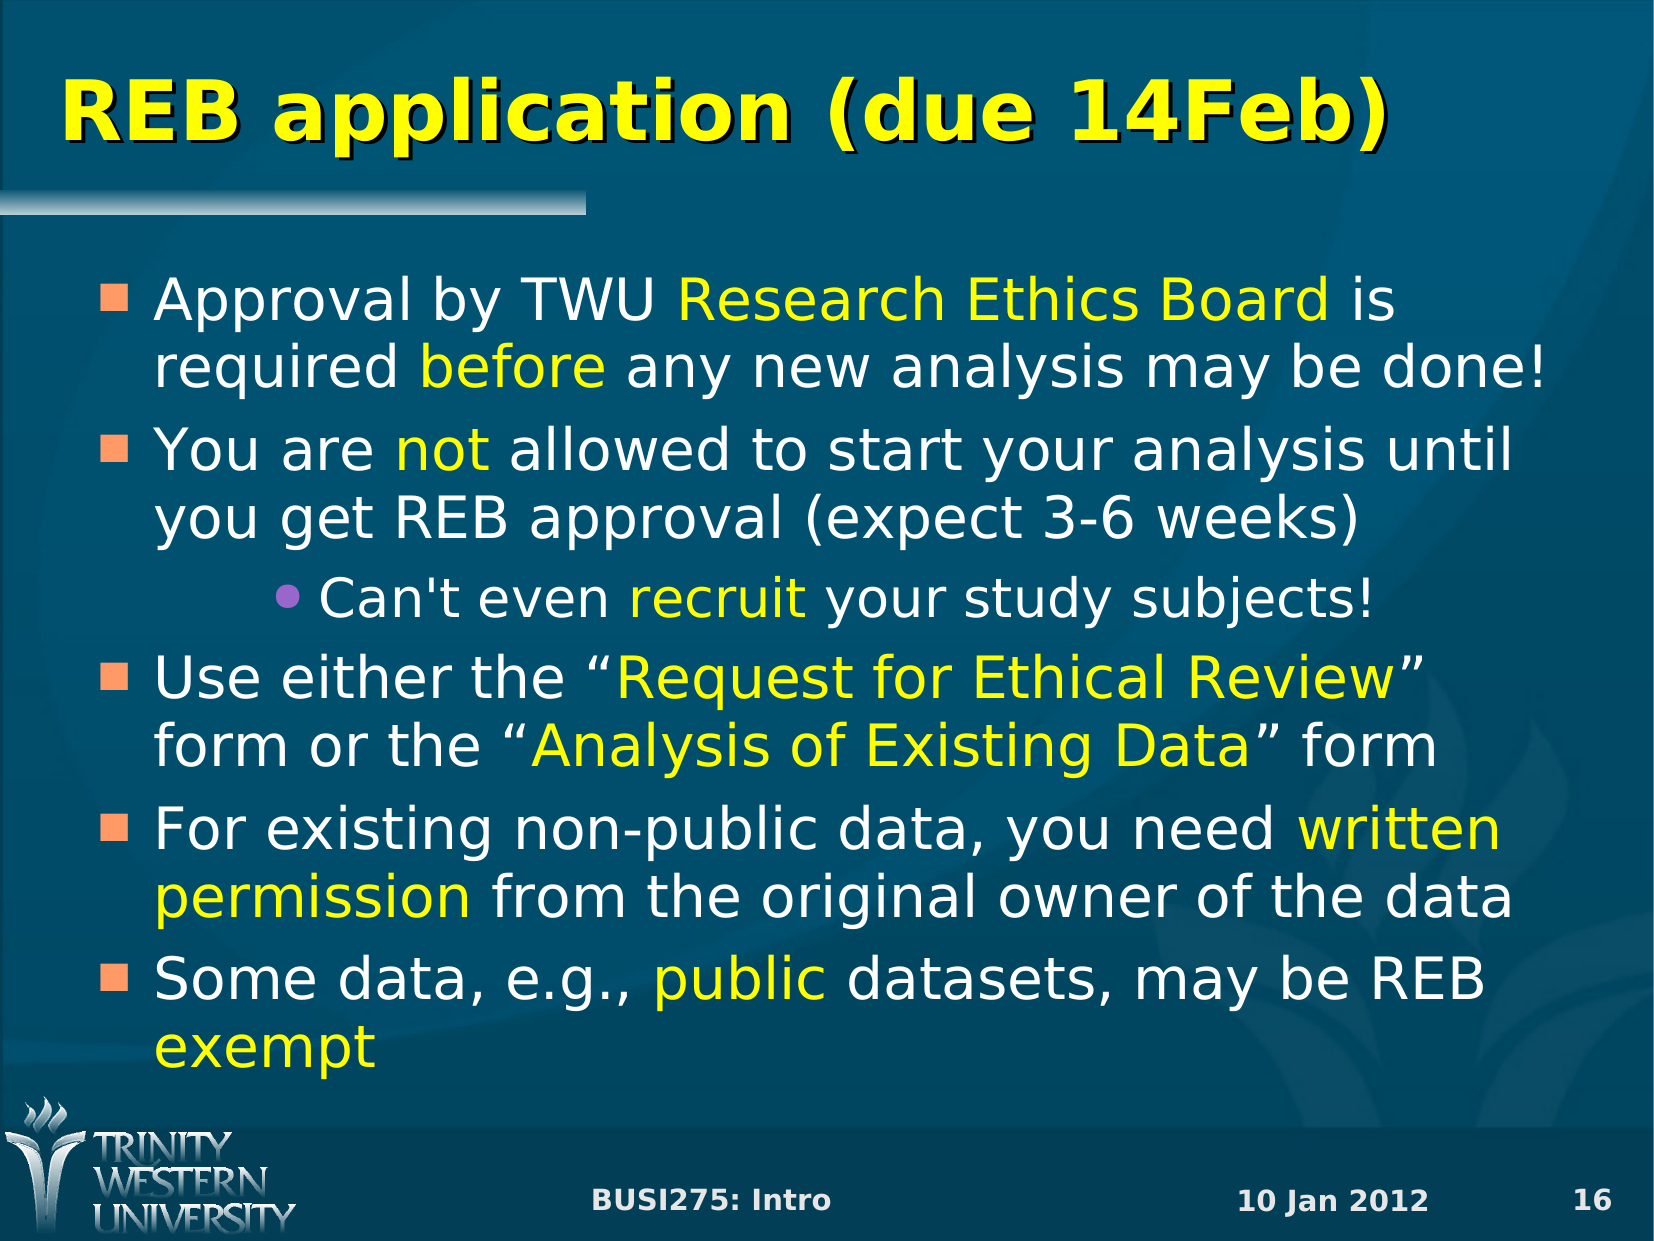

# REB application (due 14Feb)
Approval by TWU Research Ethics Board is required before any new analysis may be done!
You are not allowed to start your analysis until you get REB approval (expect 3-6 weeks)
Can't even recruit your study subjects!
Use either the “Request for Ethical Review” form or the “Analysis of Existing Data” form
For existing non-public data, you need written permission from the original owner of the data
Some data, e.g., public datasets, may be REB exempt
BUSI275: Intro
10 Jan 2012
16